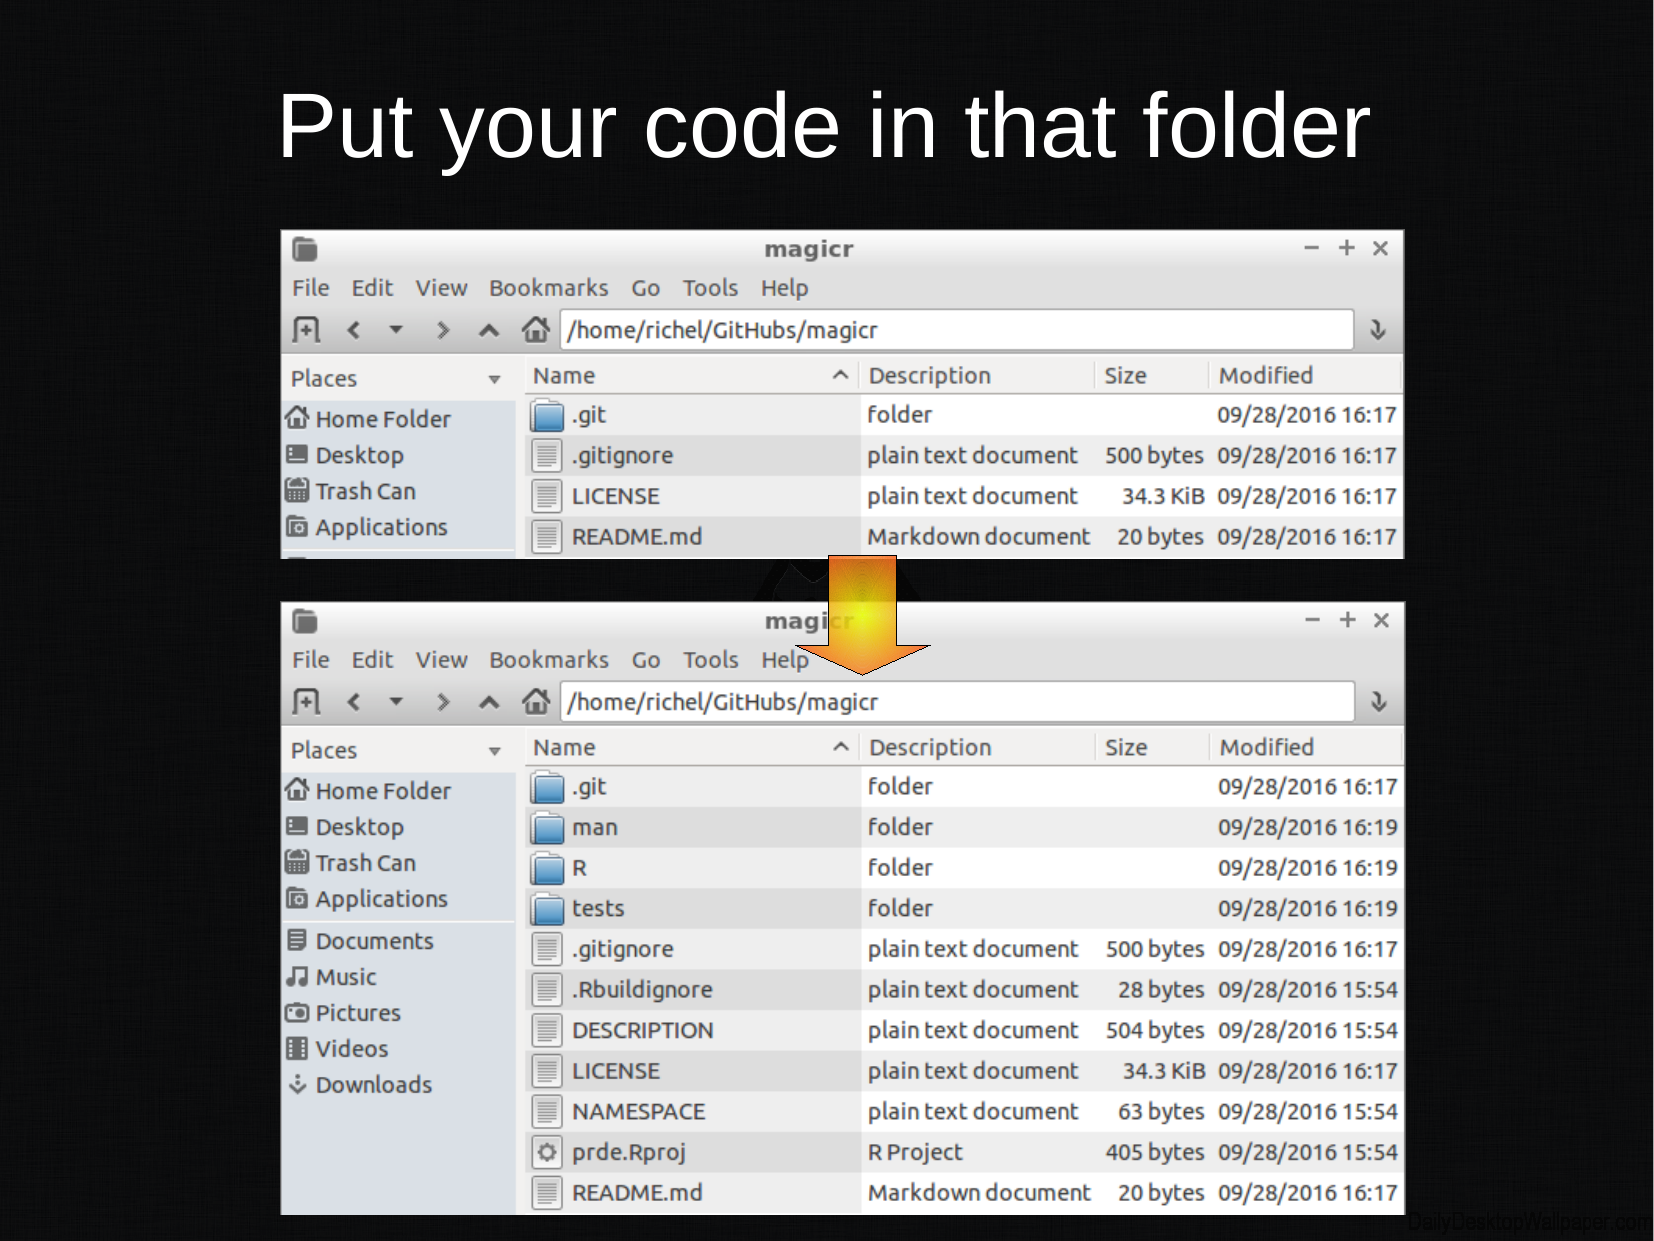

# Put your code in that folder